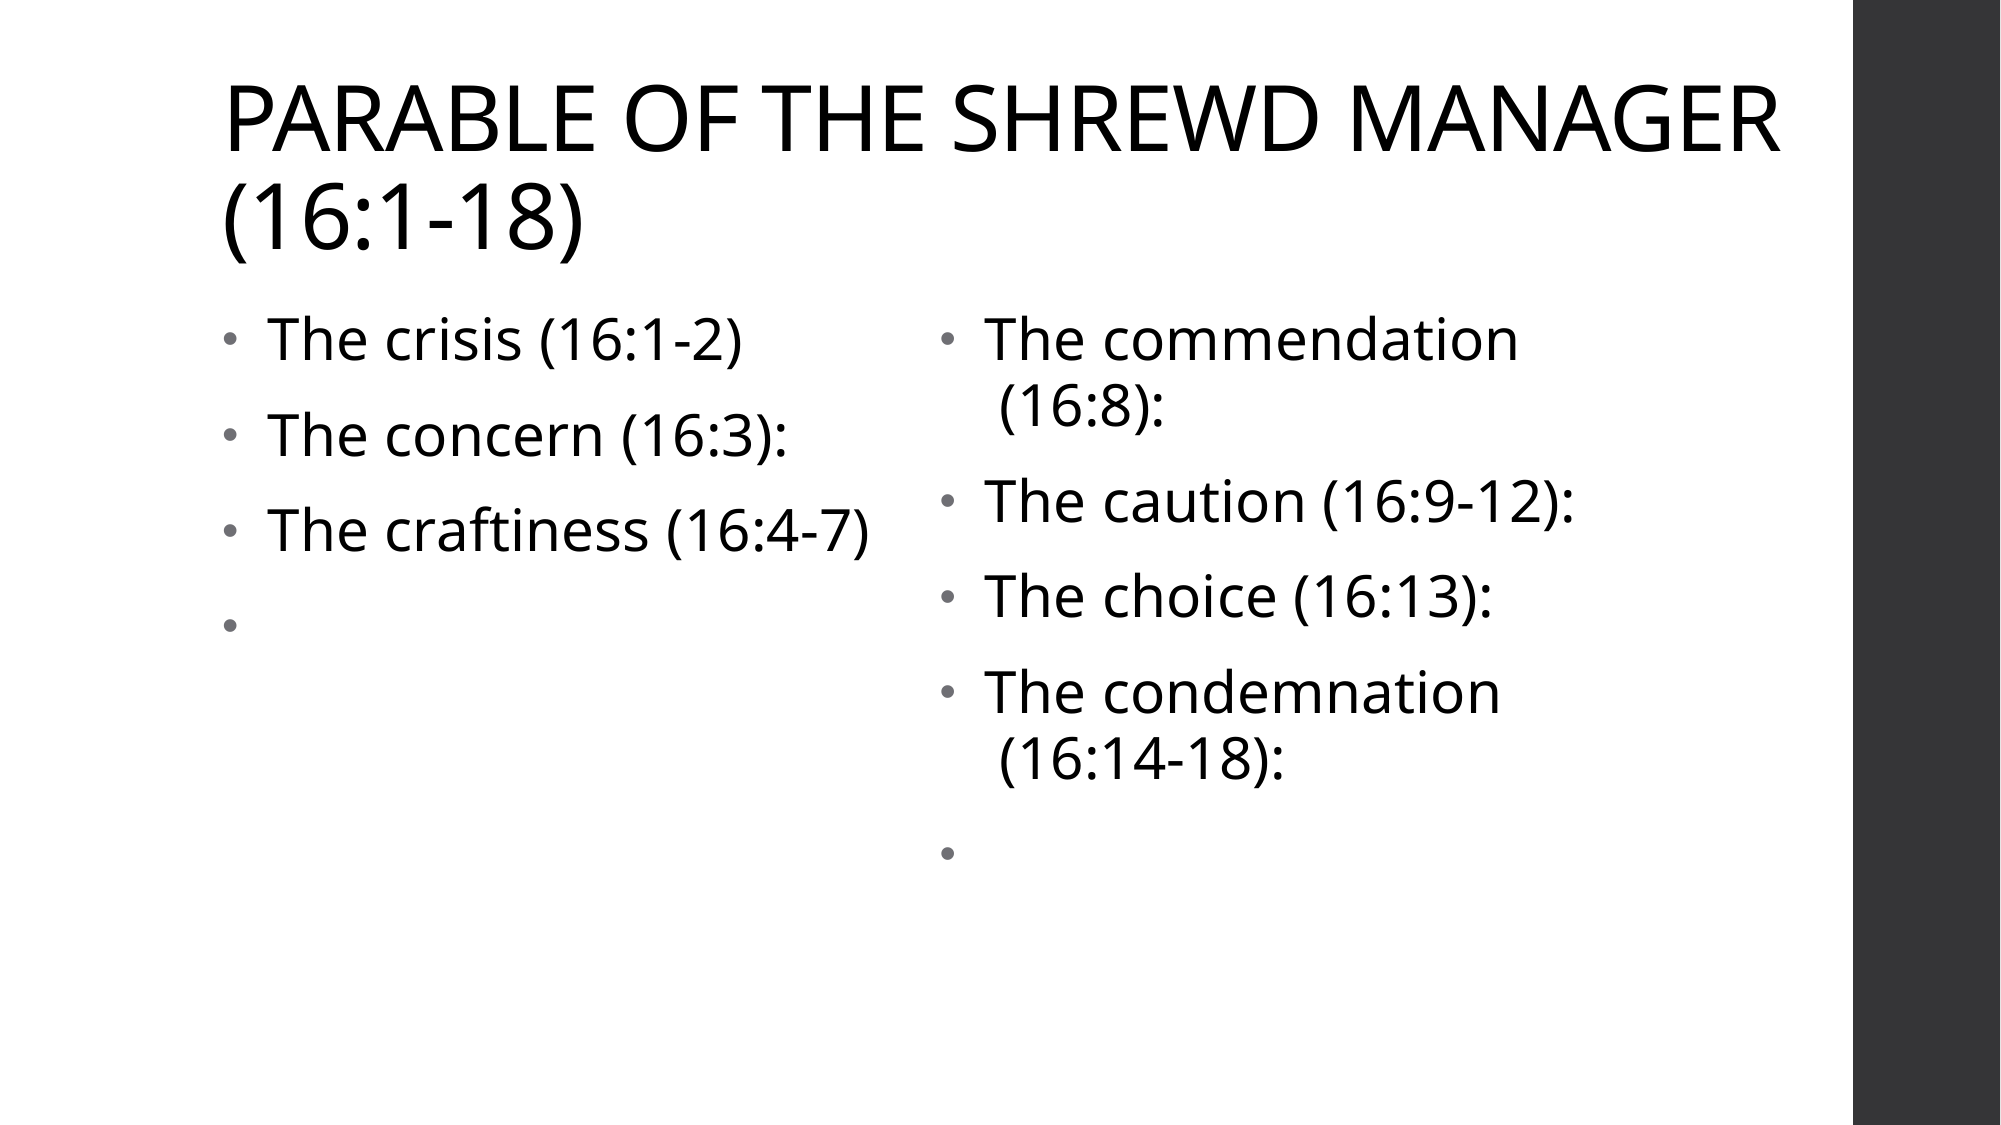

# PARABLE OF THE SHREWD MANAGER (16:1-18)
 The crisis (16:1-2)
 The concern (16:3):
 The craftiness (16:4-7)
 The commendation (16:8):
 The caution (16:9-12):
 The choice (16:13):
 The condemnation (16:14-18):